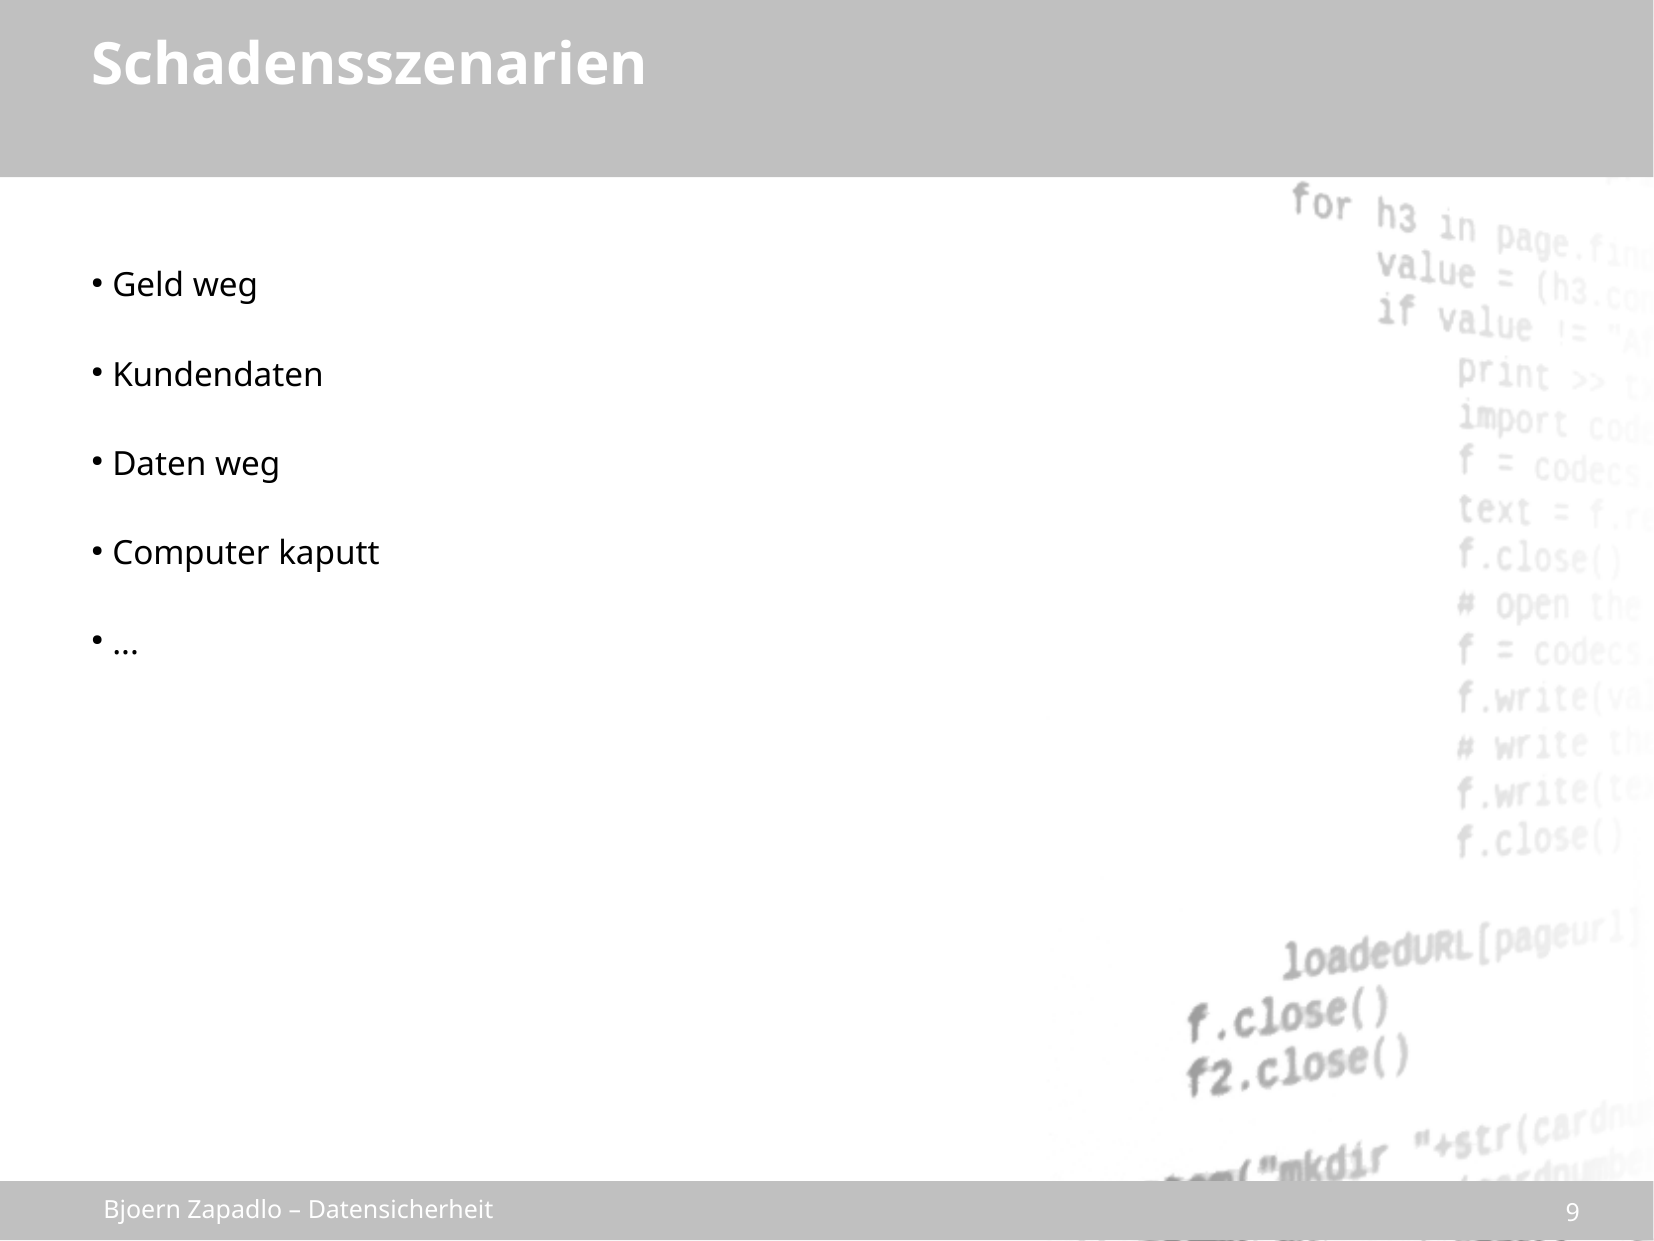

Schadensszenarien
 Geld weg
 Kundendaten
 Daten weg
 Computer kaputt
 ...